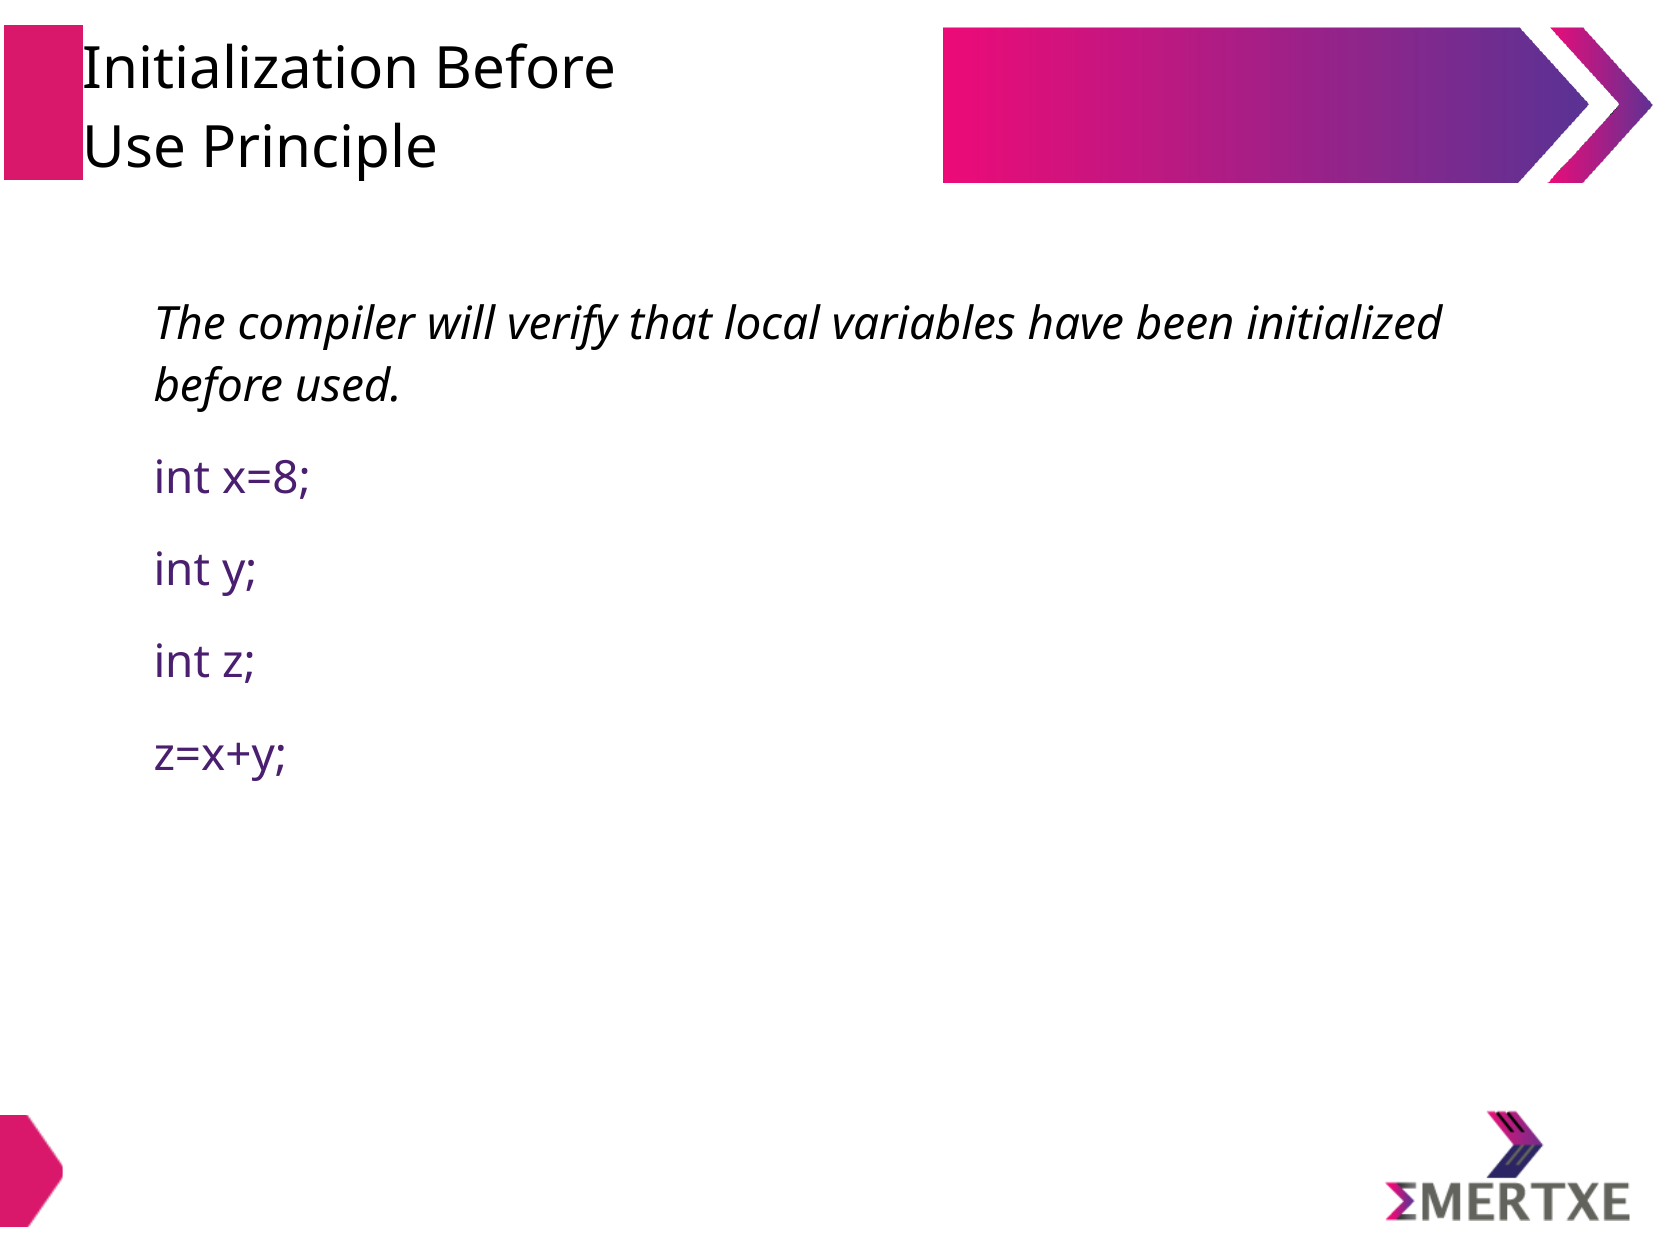

# Initialization Before Use Principle
The compiler will verify that local variables have been initialized before used.
int x=8;
int y;
int z;
z=x+y;